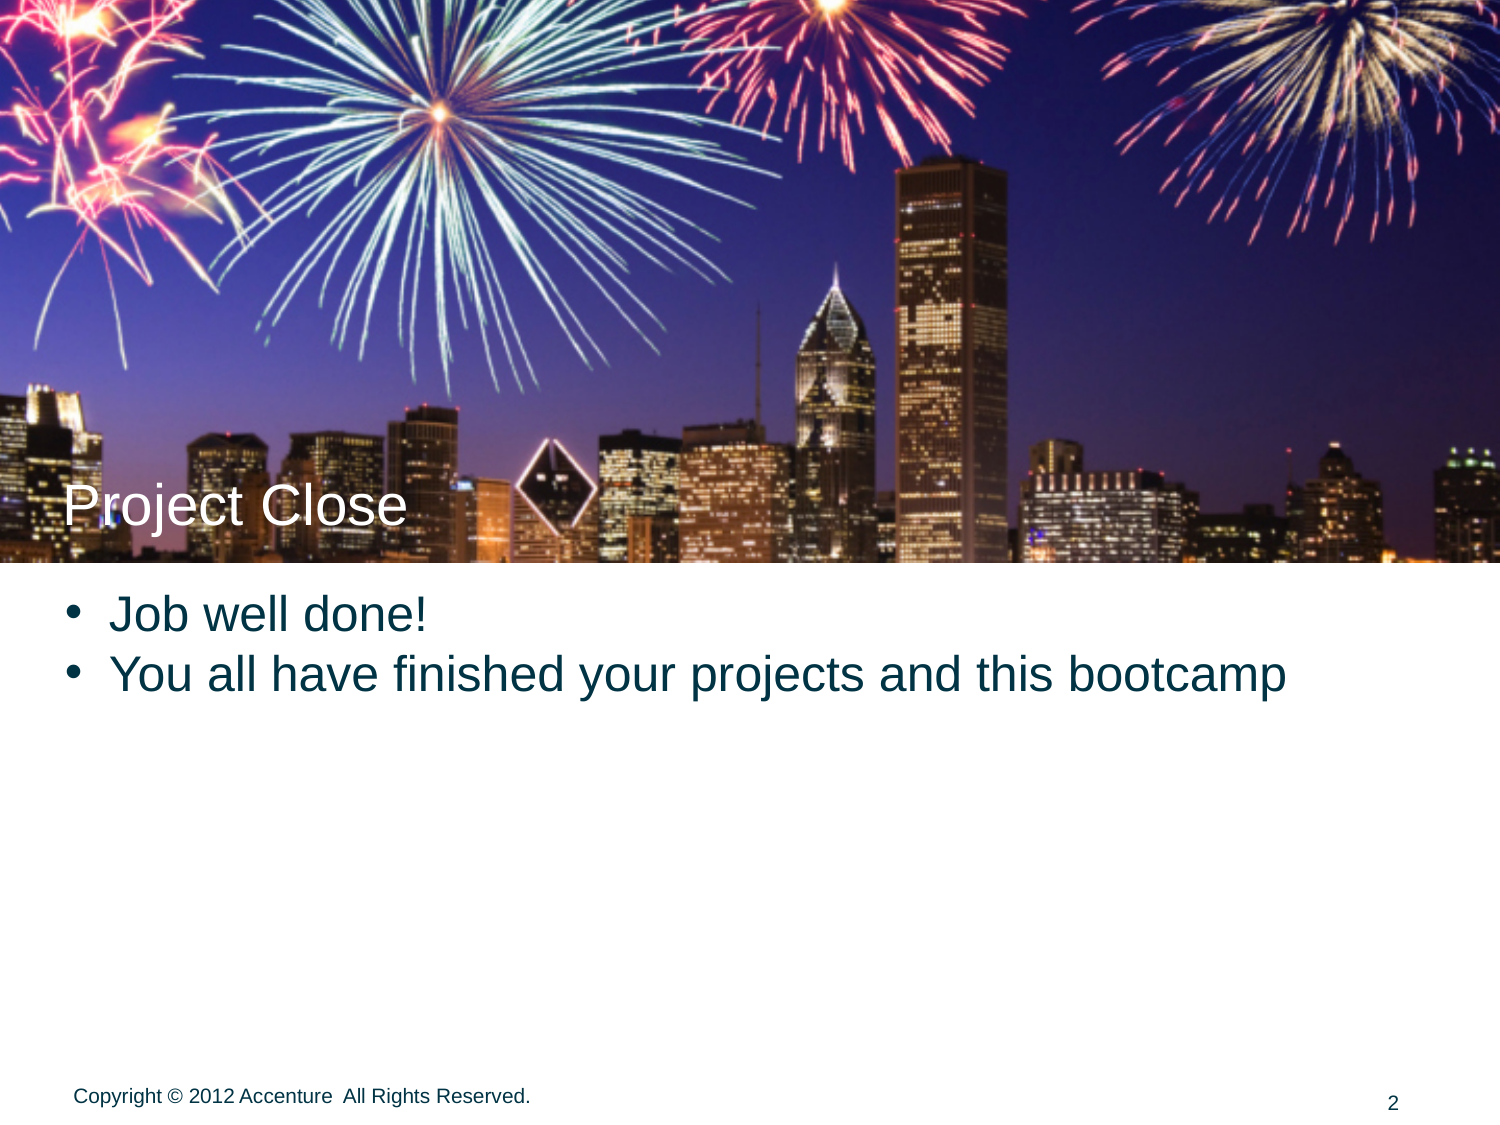

Project Close
Job well done!
You all have finished your projects and this bootcamp
2